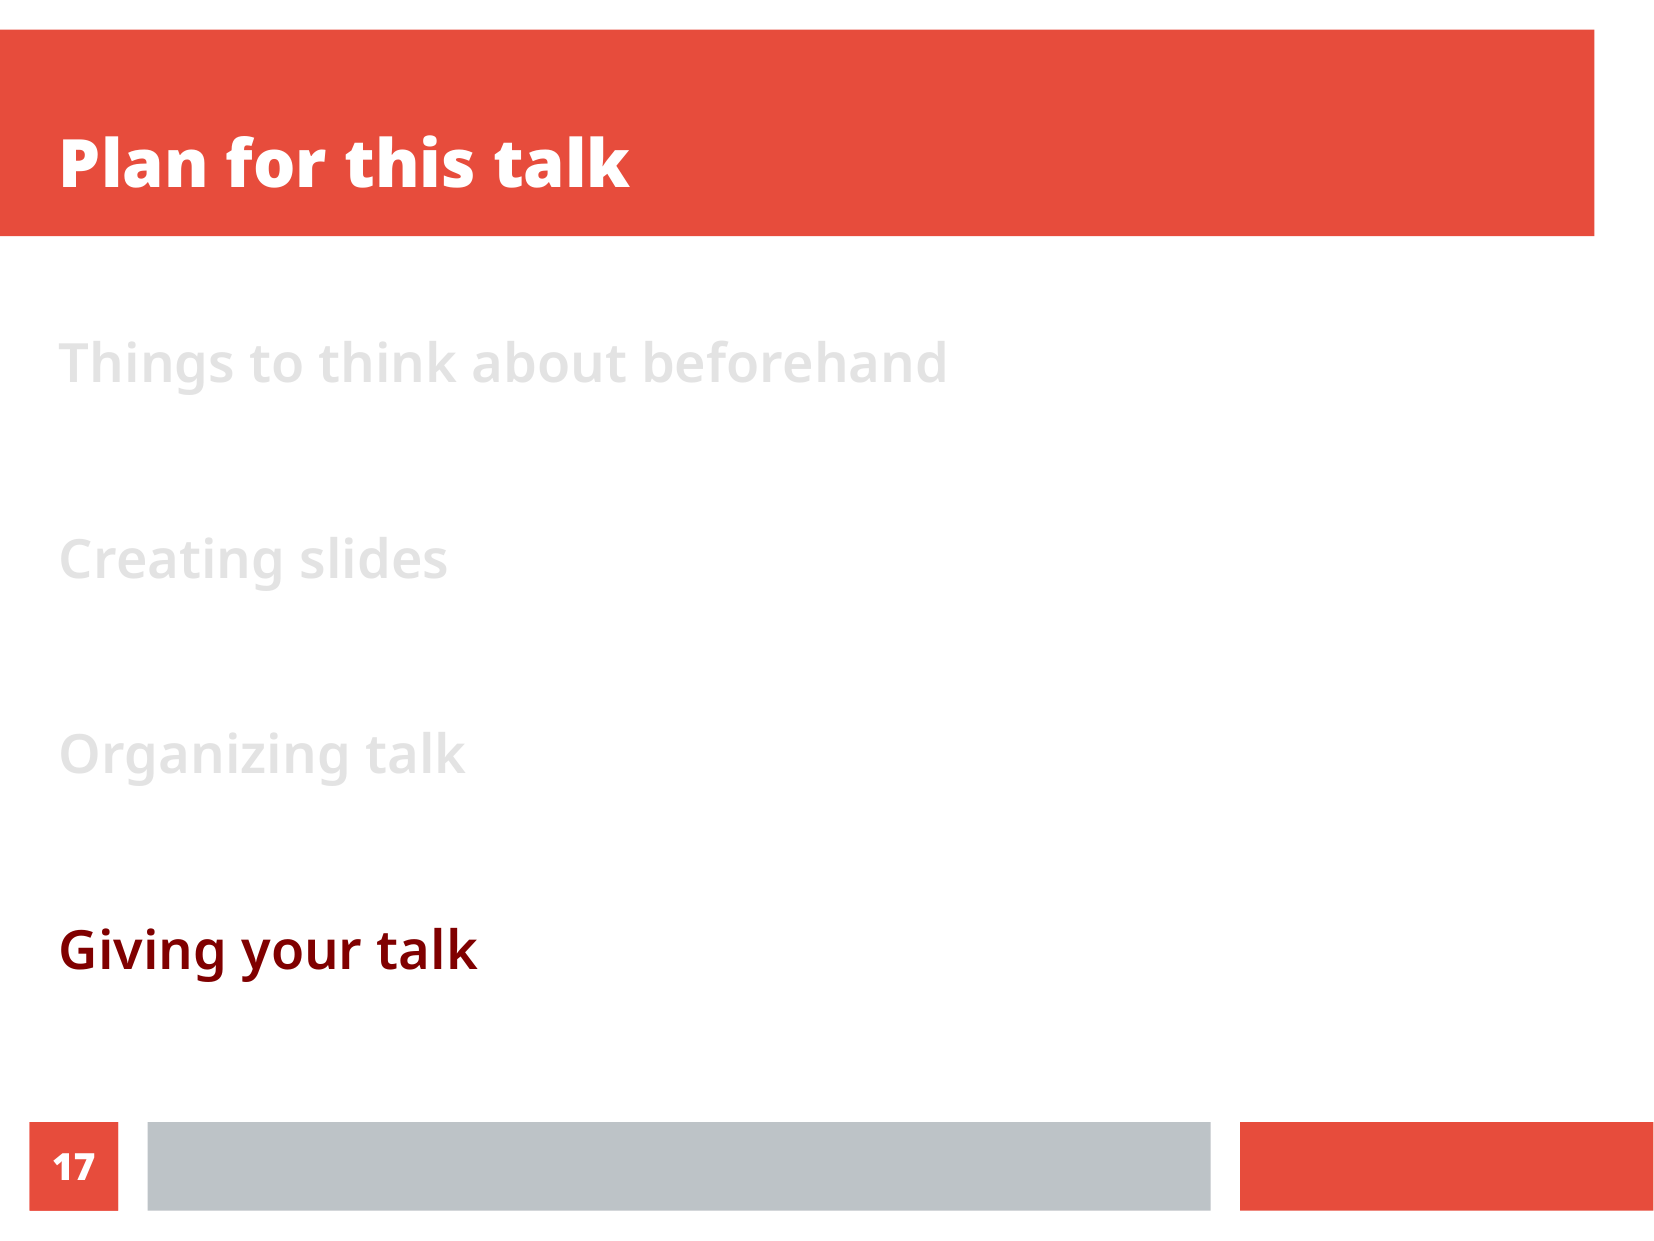

# Plan for this talk
Things to think about beforehand
Creating slides
Organizing talk
Giving your talk
17